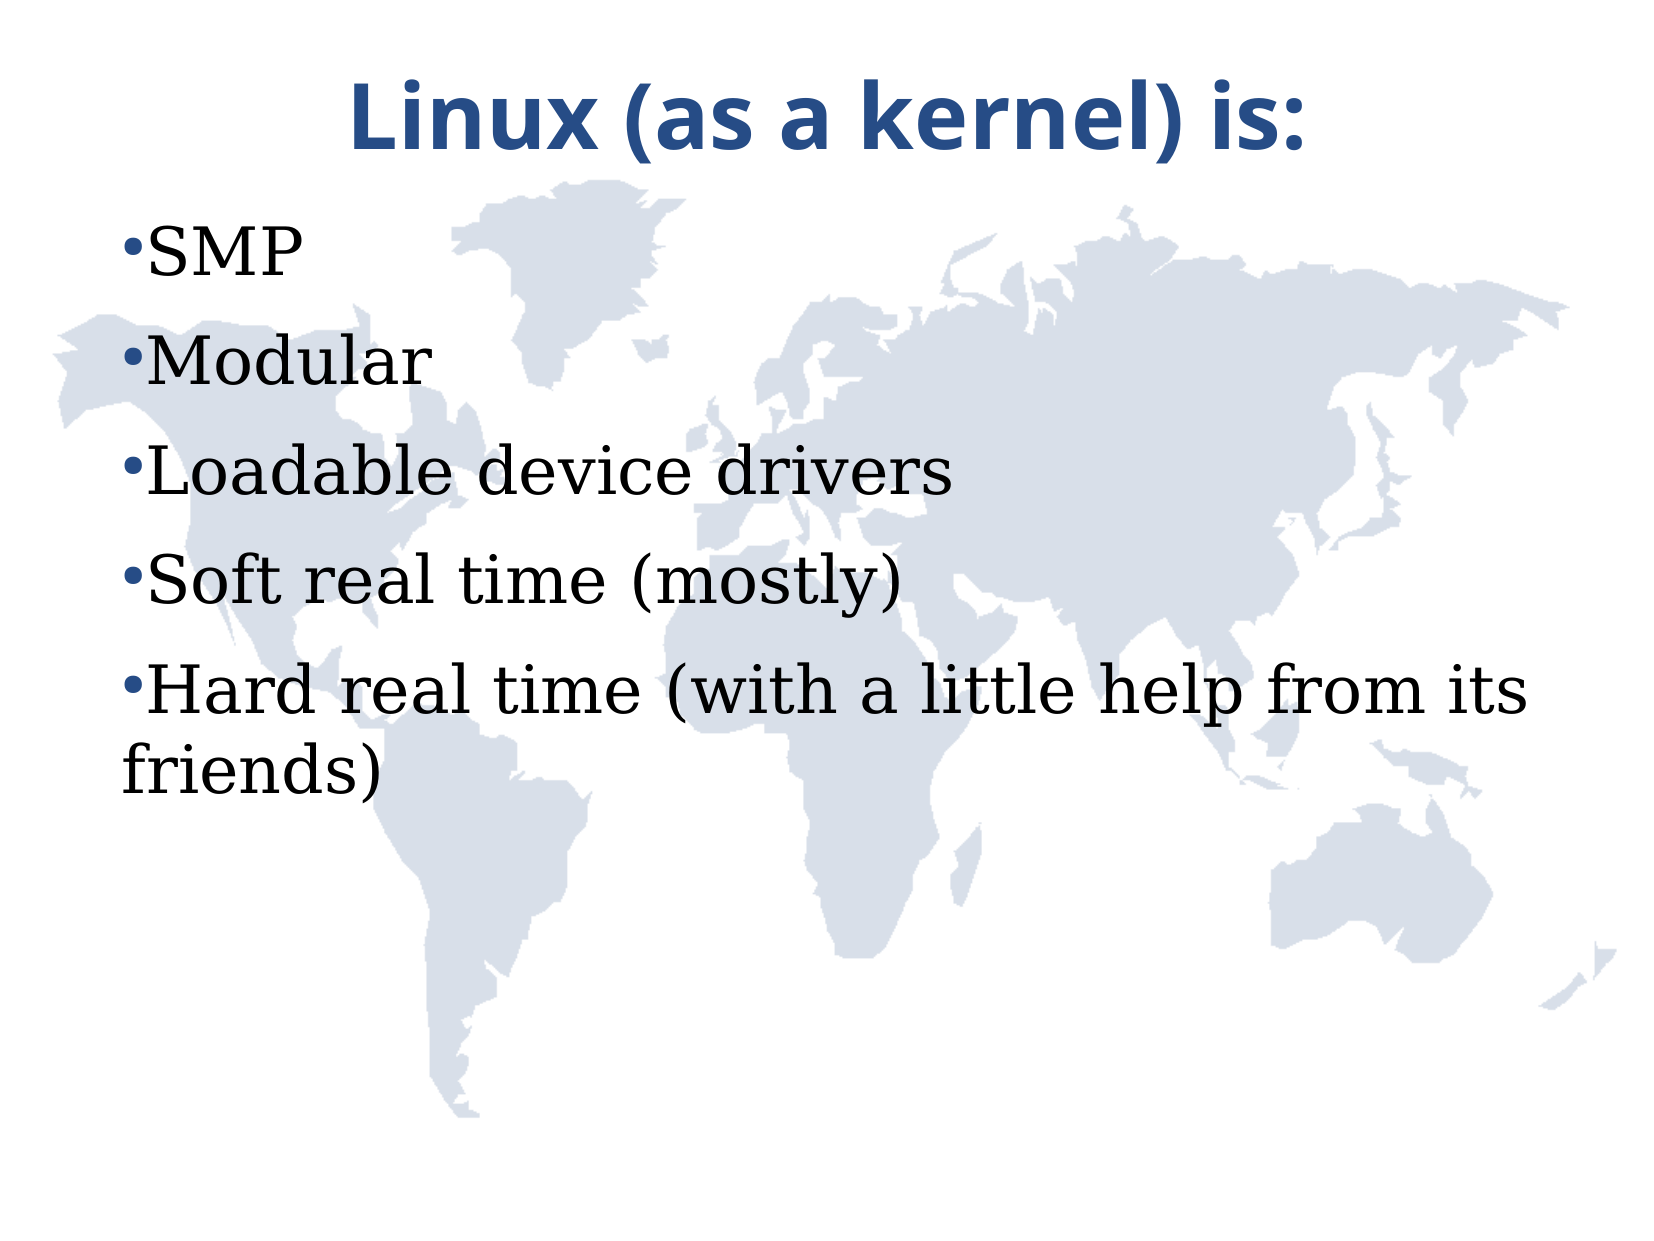

# Linux (as a kernel) is:
SMP
Modular
Loadable device drivers
Soft real time (mostly)
Hard real time (with a little help from its friends)